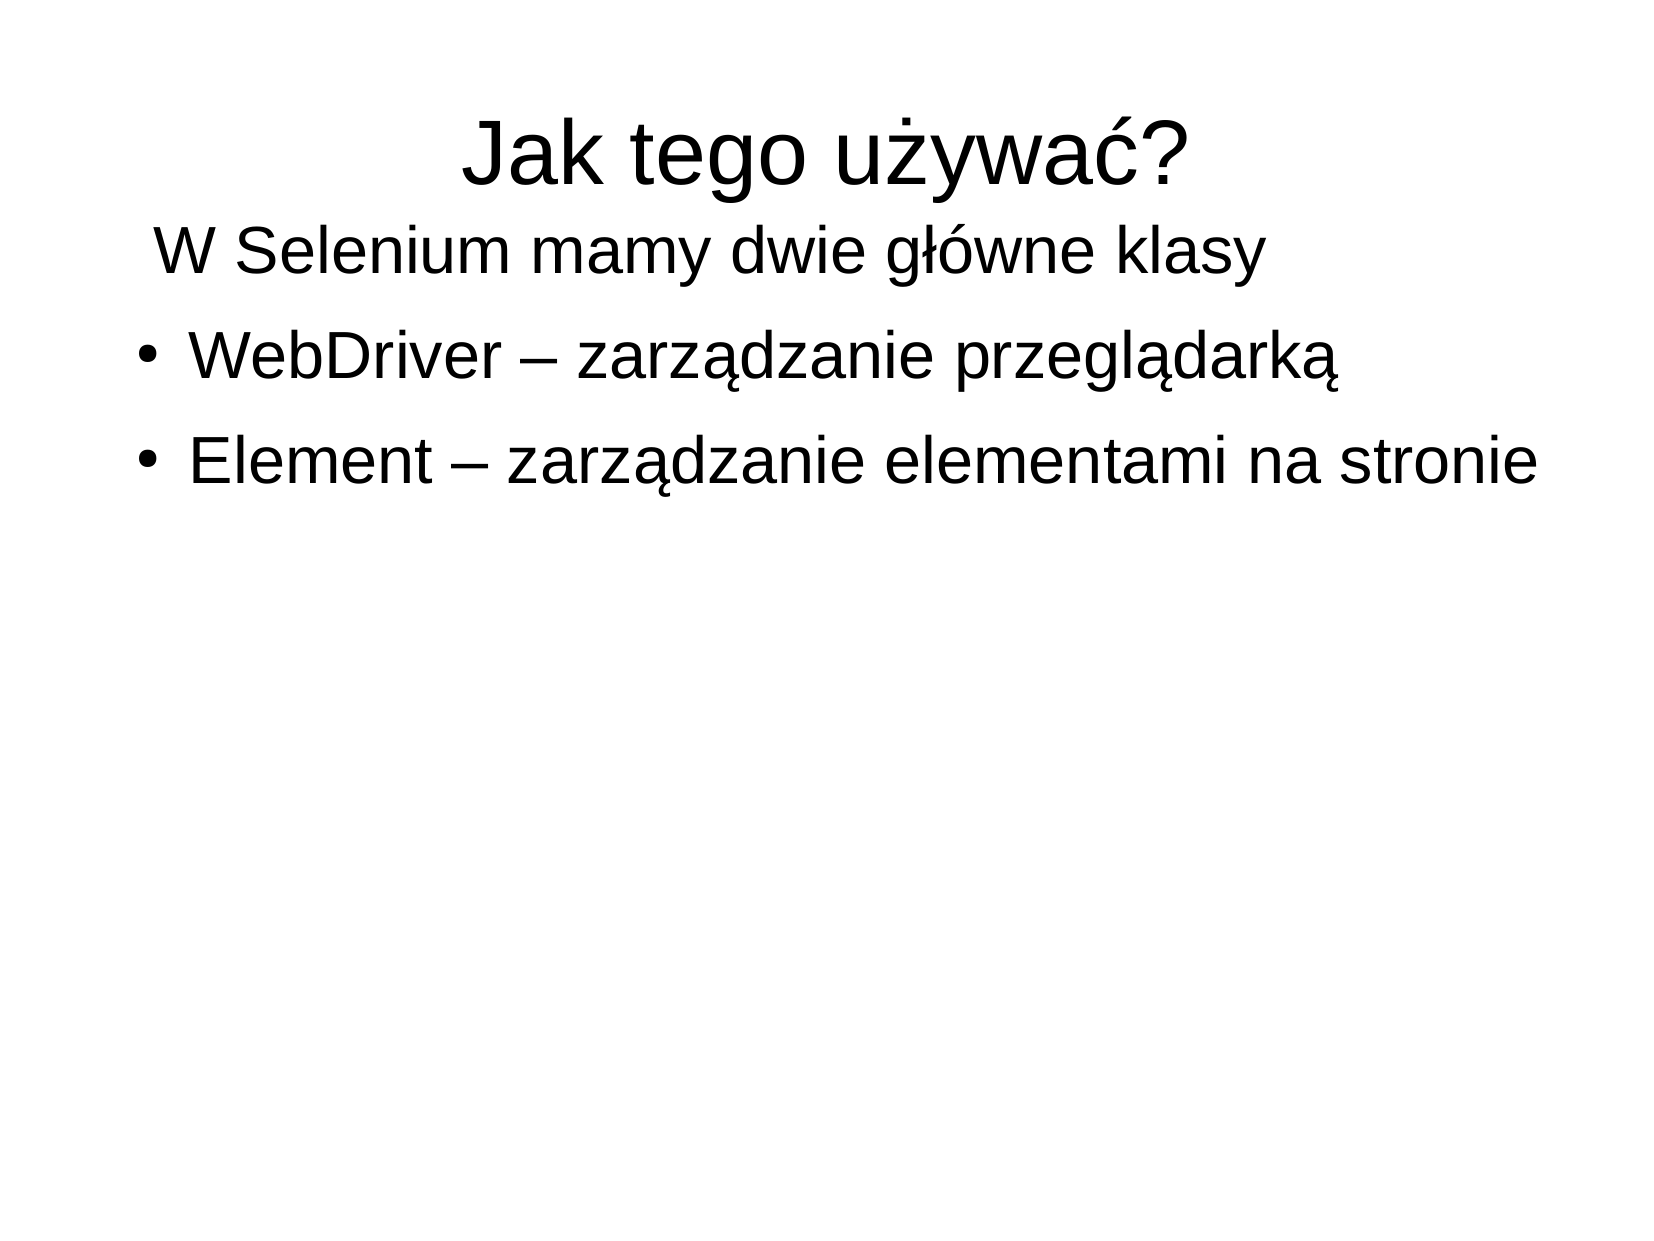

# Jak tego używać?
W Selenium mamy dwie główne klasy
WebDriver – zarządzanie przeglądarką
Element – zarządzanie elementami na stronie